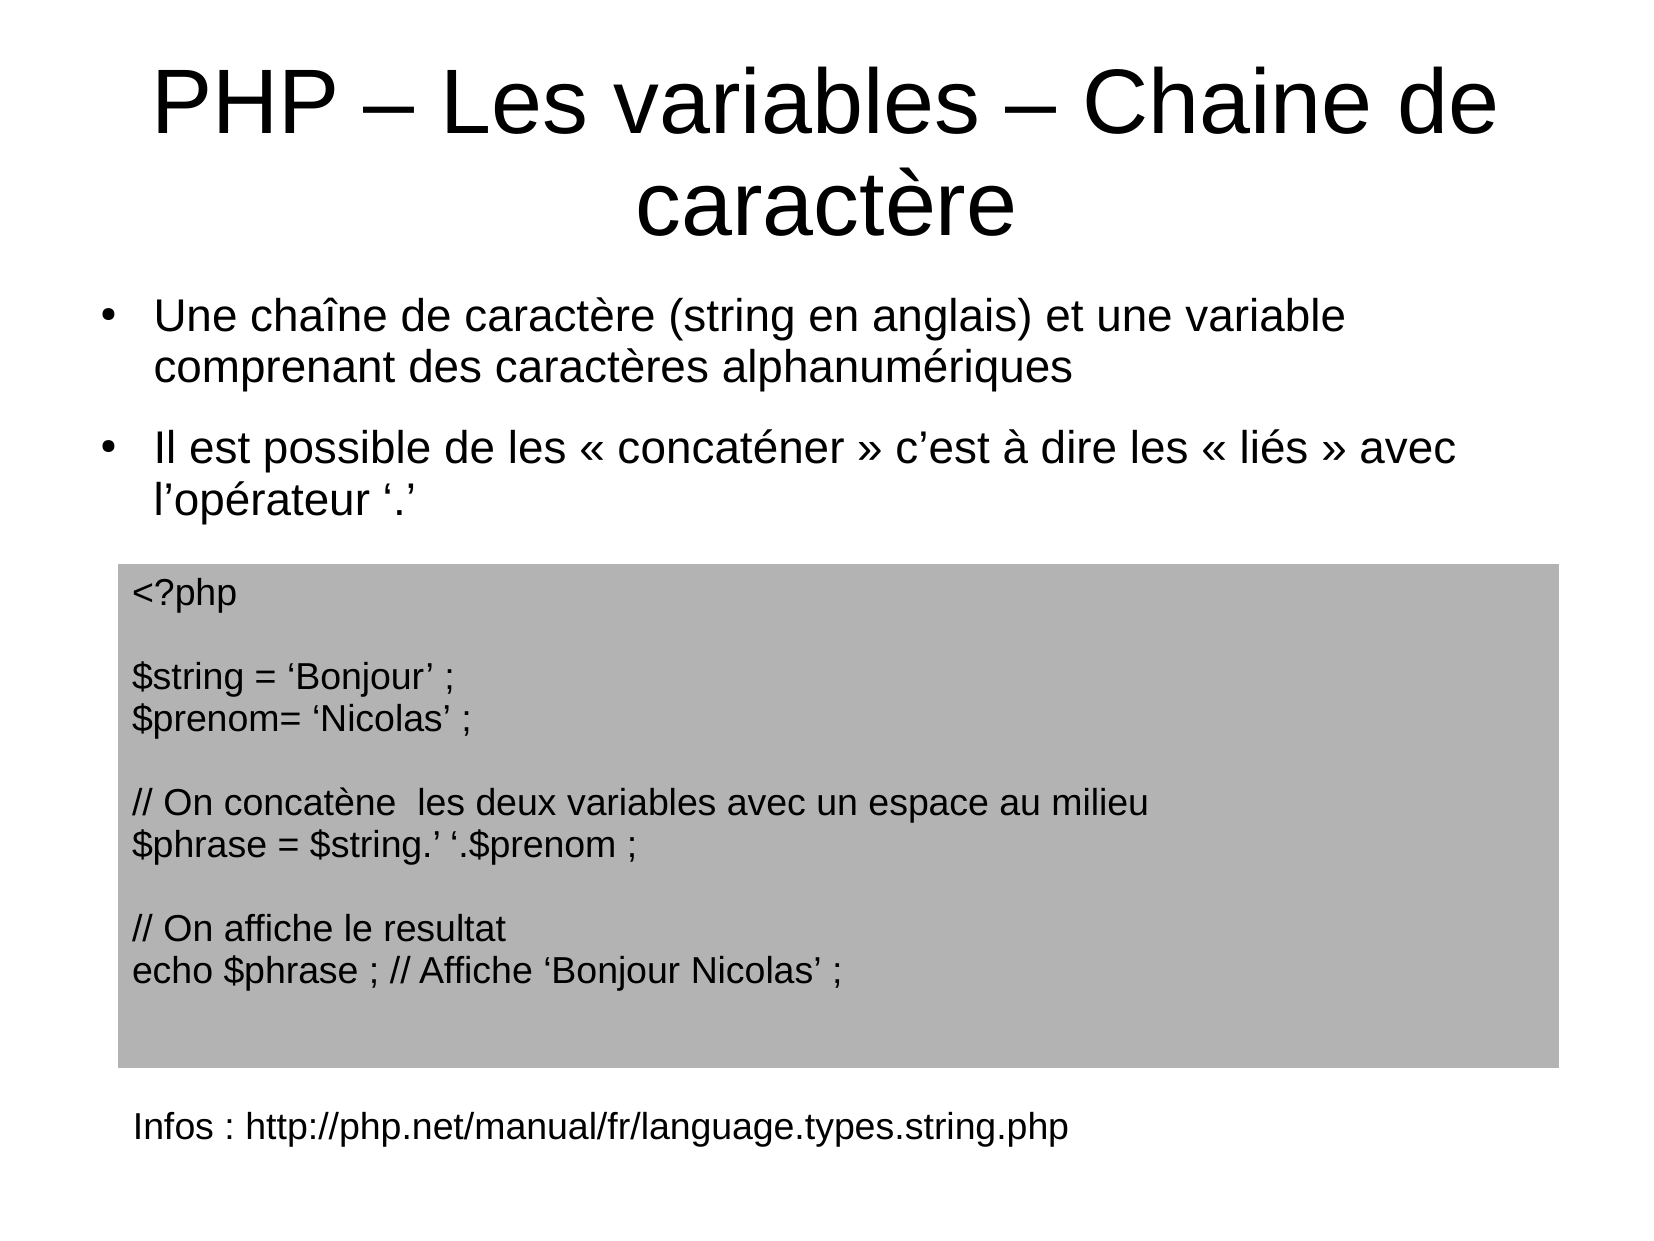

# PHP – Les variables – Chaine de caractère
Une chaîne de caractère (string en anglais) et une variable comprenant des caractères alphanumériques
Il est possible de les « concaténer » c’est à dire les « liés » avec l’opérateur ‘.’
| <?php $string = ‘Bonjour’ ; $prenom= ‘Nicolas’ ; // On concatène les deux variables avec un espace au milieu $phrase = $string.’ ‘.$prenom ; // On affiche le resultat echo $phrase ; // Affiche ‘Bonjour Nicolas’ ; |
| --- |
Infos : http://php.net/manual/fr/language.types.string.php